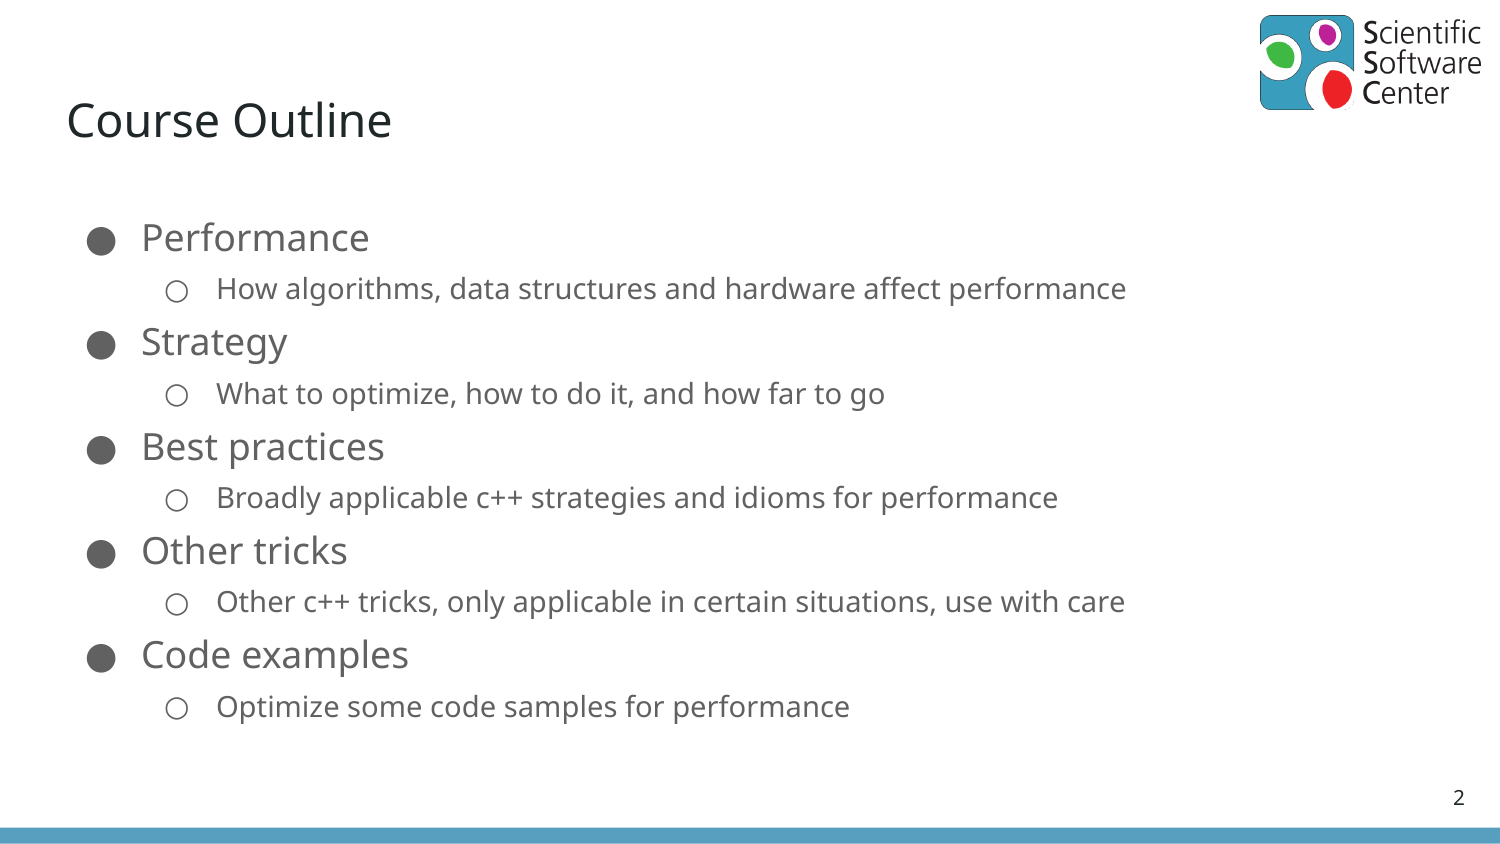

# Course Outline
Performance
How algorithms, data structures and hardware affect performance
Strategy
What to optimize, how to do it, and how far to go
Best practices
Broadly applicable c++ strategies and idioms for performance
Other tricks
Other c++ tricks, only applicable in certain situations, use with care
Code examples
Optimize some code samples for performance